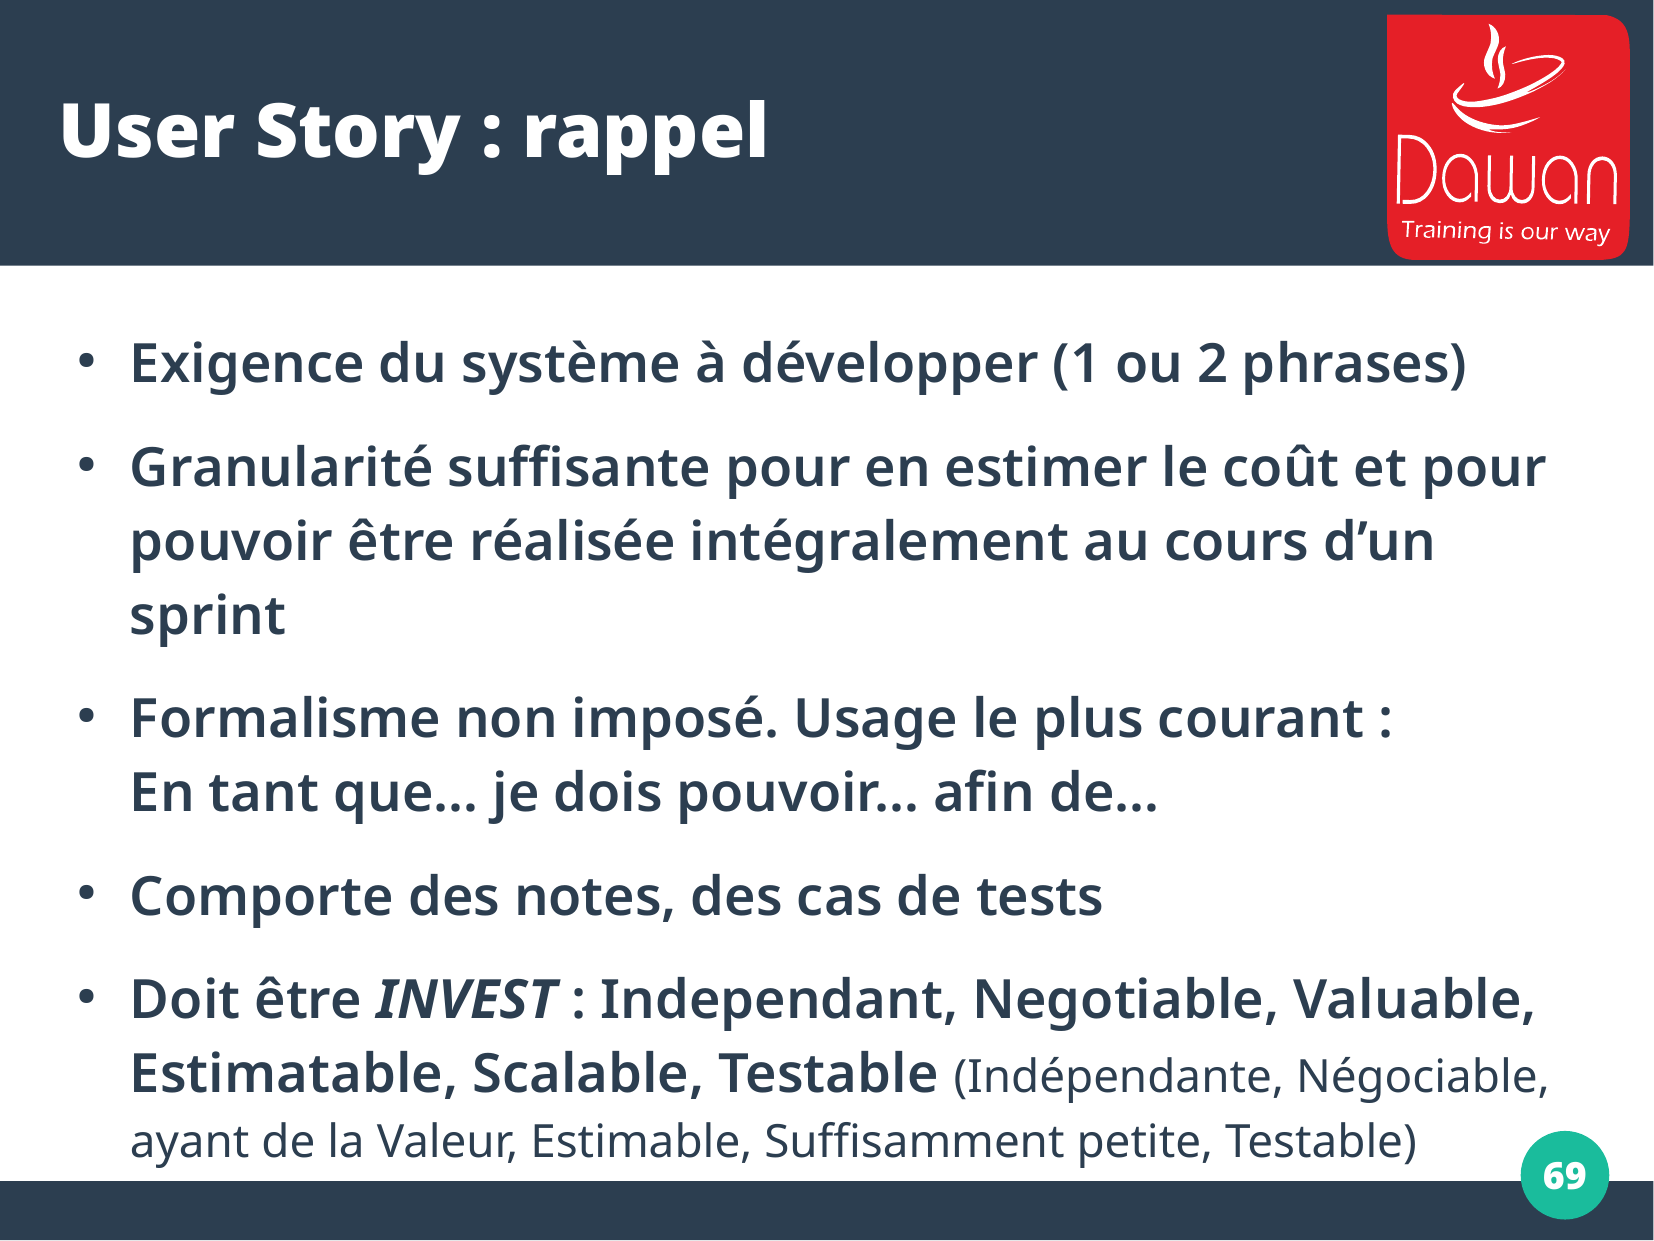

# User Story : rappel
Exigence du système à développer (1 ou 2 phrases)
Granularité suffisante pour en estimer le coût et pour pouvoir être réalisée intégralement au cours d’un sprint
Formalisme non imposé. Usage le plus courant :
En tant que… je dois pouvoir… afin de…
Comporte des notes, des cas de tests
Doit être INVEST : Independant, Negotiable, Valuable, Estimatable, Scalable, Testable (Indépendante, Négociable, ayant de la Valeur, Estimable, Suffisamment petite, Testable)
69